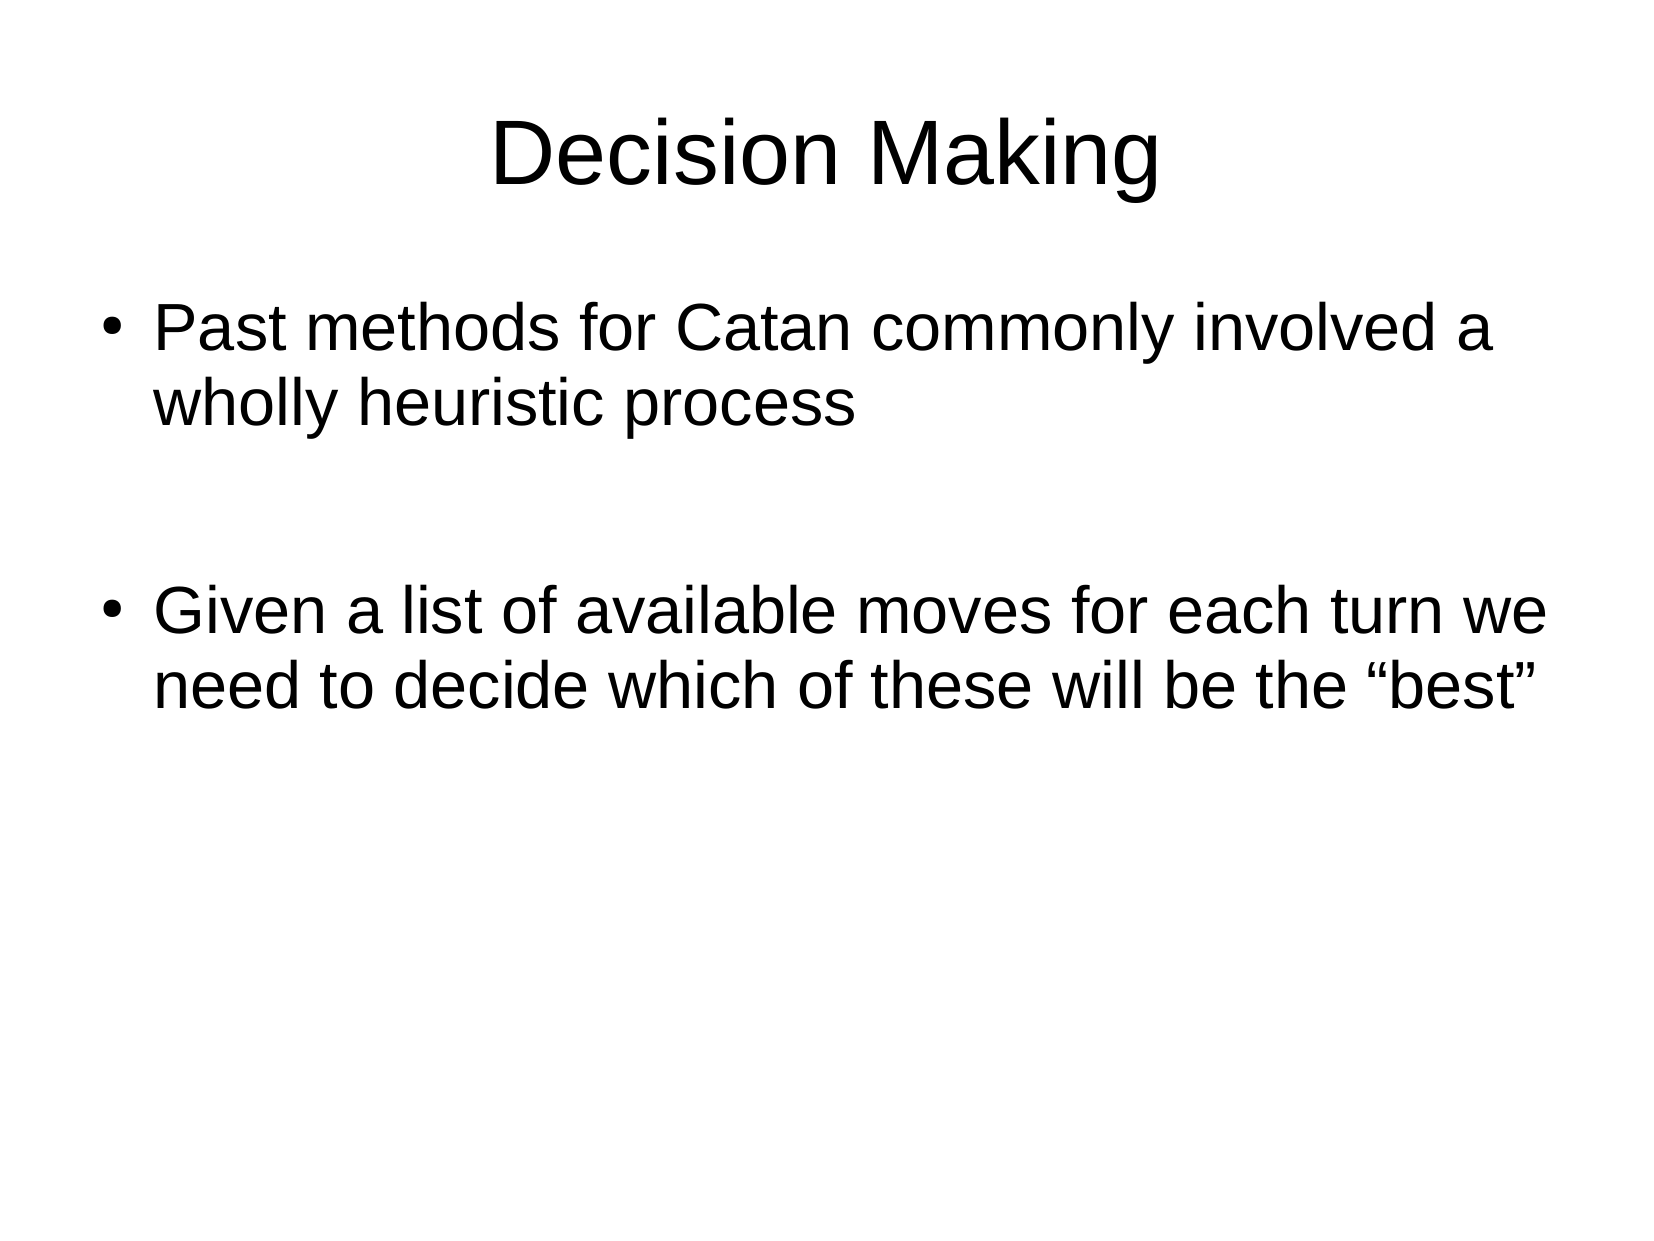

# Decision Making
Past methods for Catan commonly involved a wholly heuristic process
Given a list of available moves for each turn we need to decide which of these will be the “best”